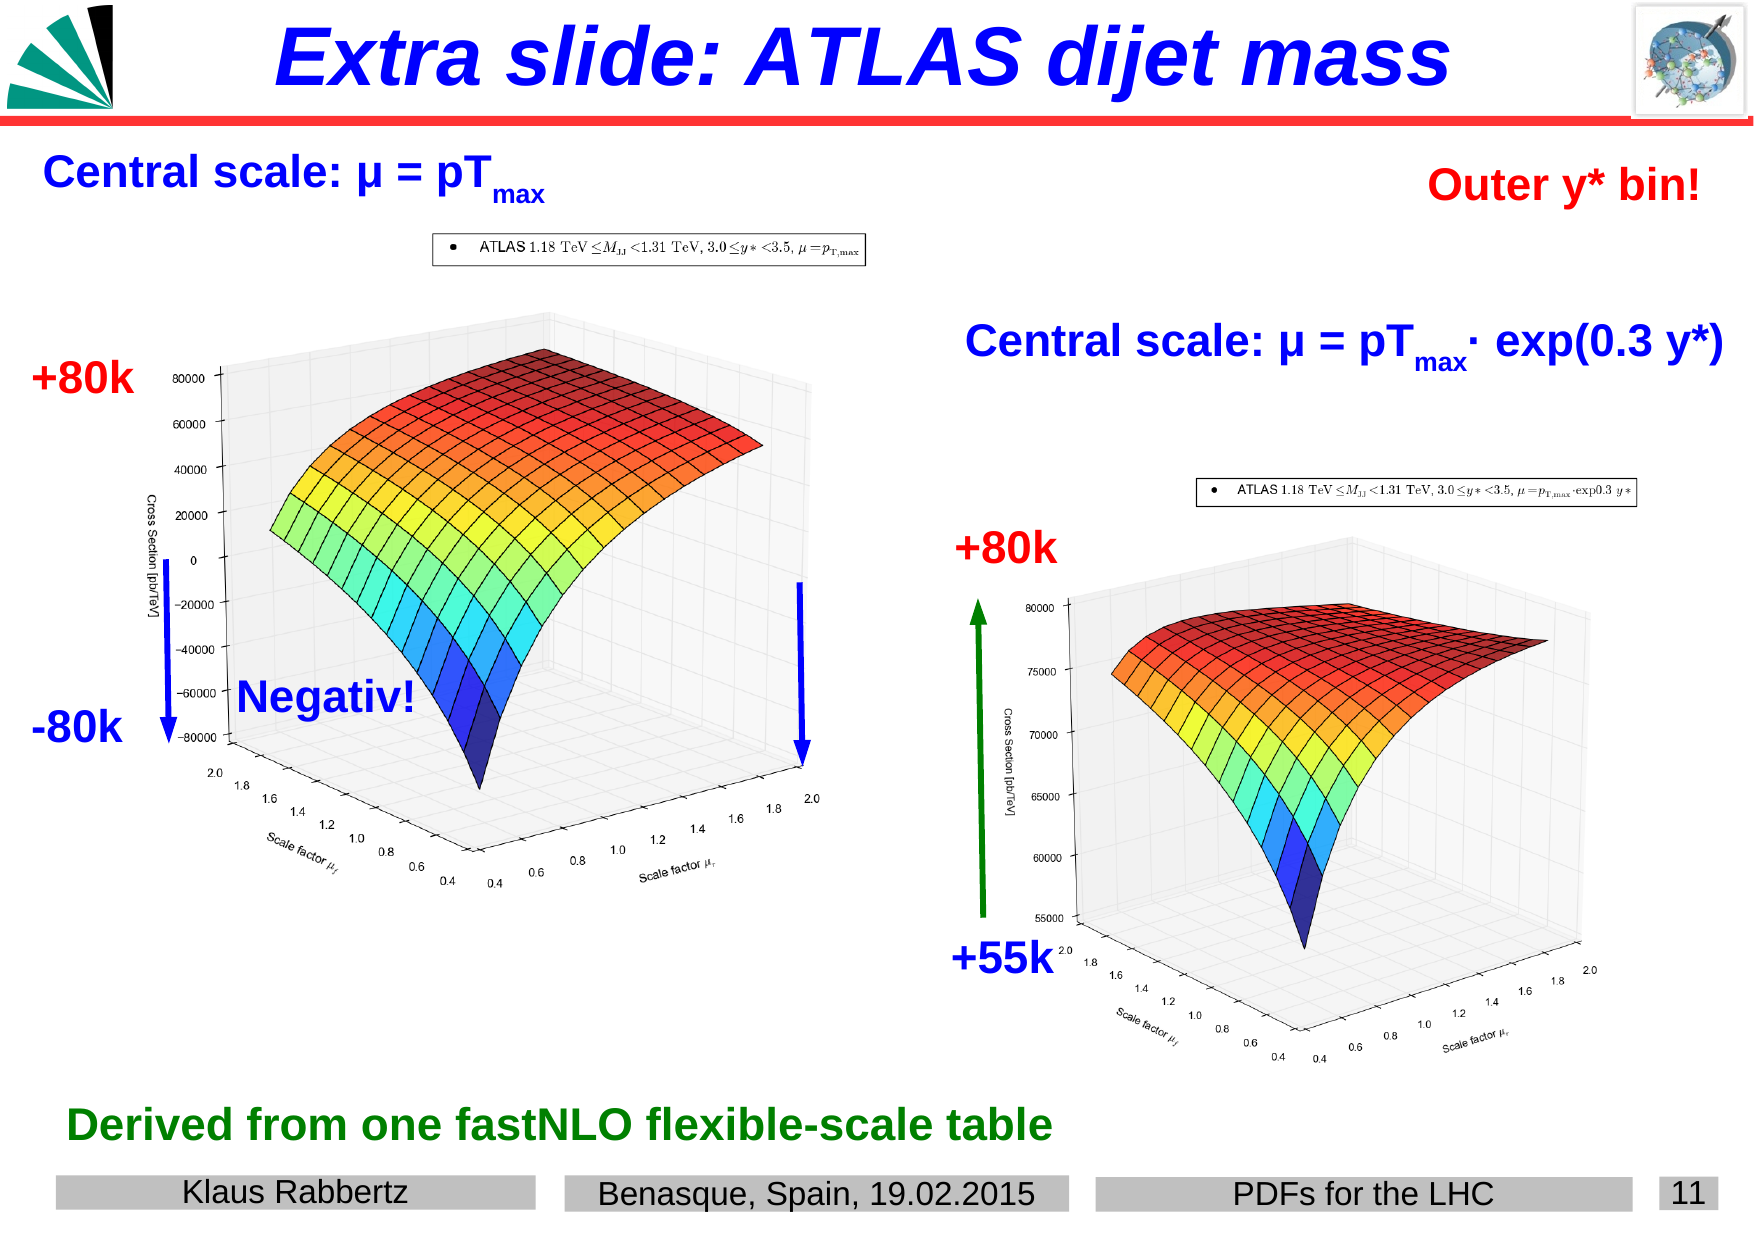

# Extra slide: ATLAS dijet mass
Central scale: μ = pTmax
Outer y* bin!
Central scale: μ = pTmax· exp(0.3 y*)
+80k
+80k
Negativ!
-80k
+55k
Derived from one fastNLO flexible-scale table